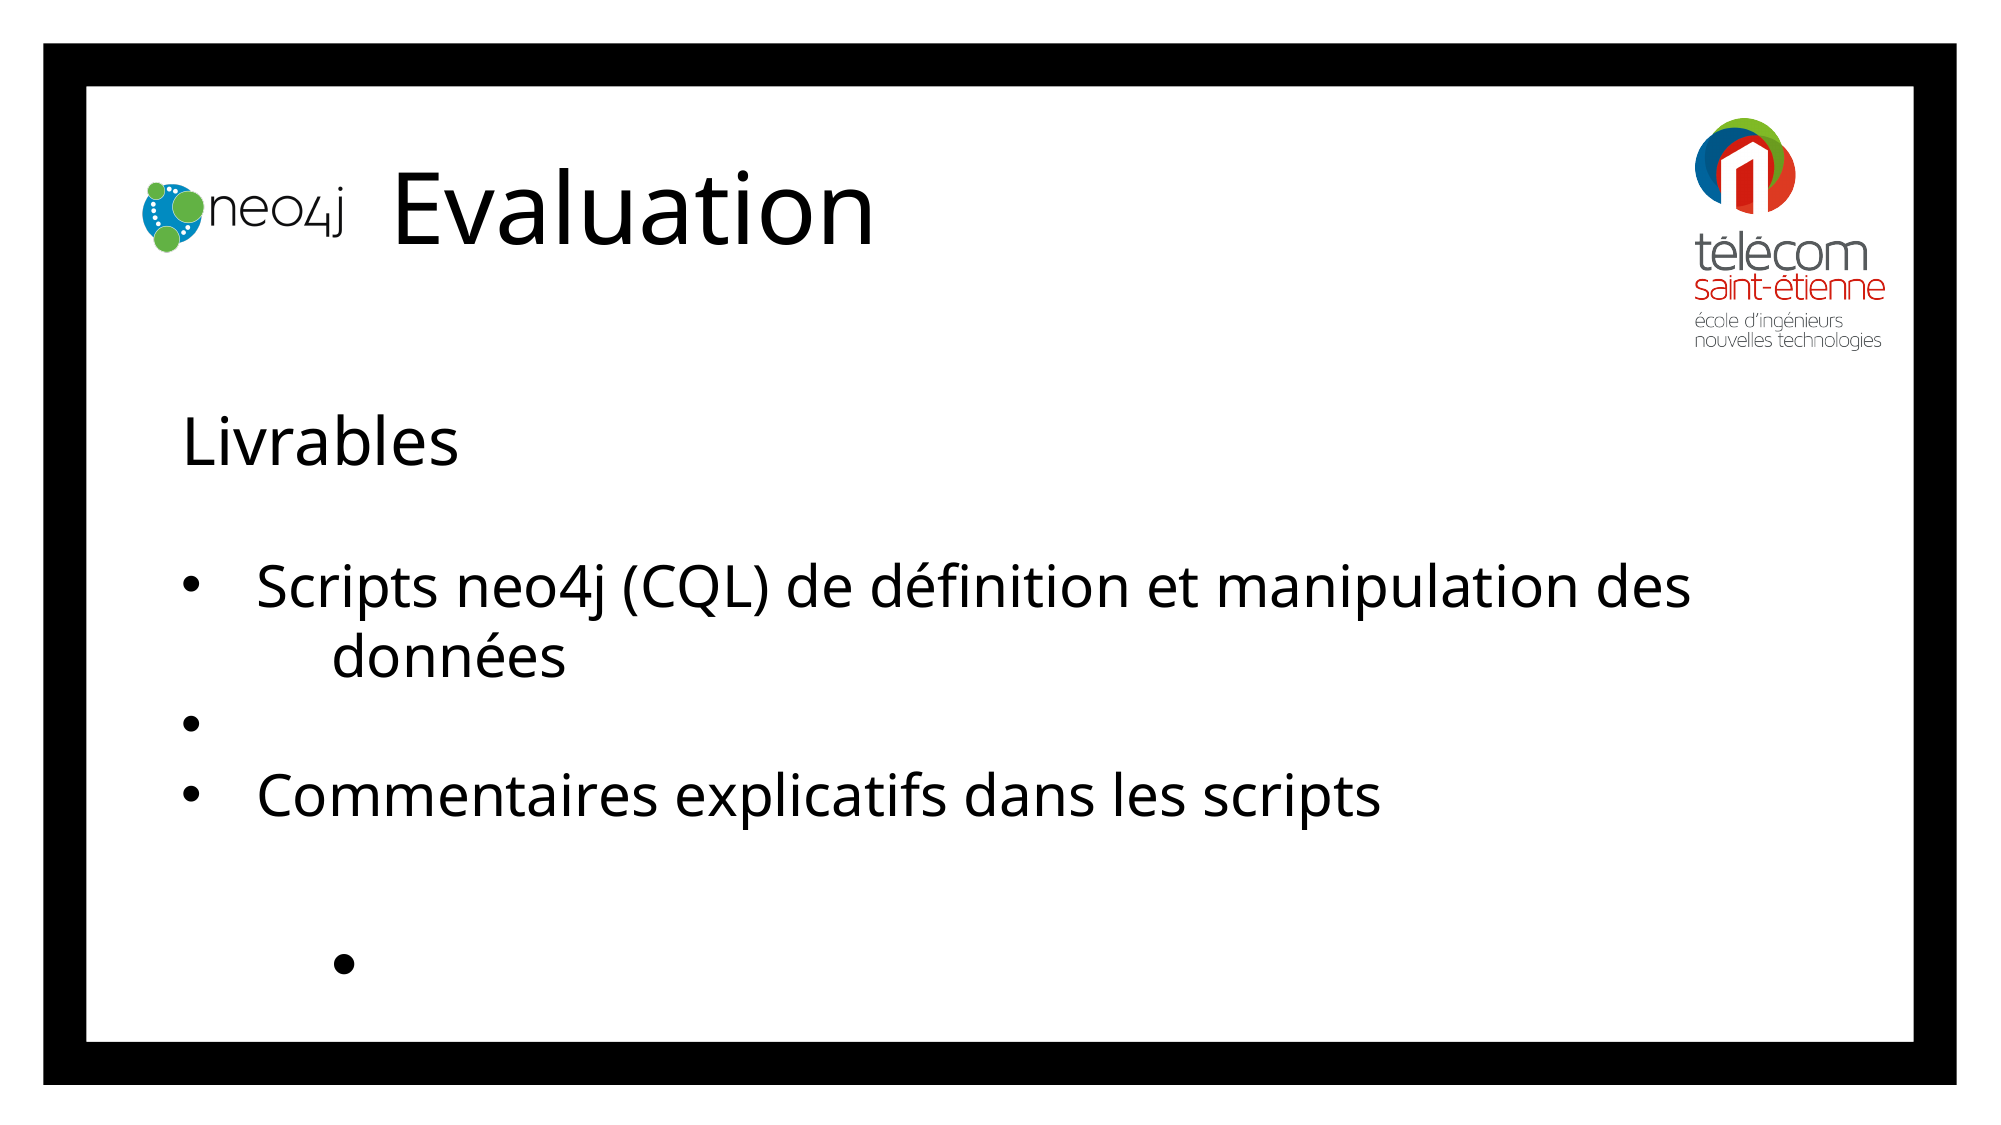

# Evaluation
Livrables
Scripts neo4j (CQL) de définition et manipulation des données
Commentaires explicatifs dans les scripts